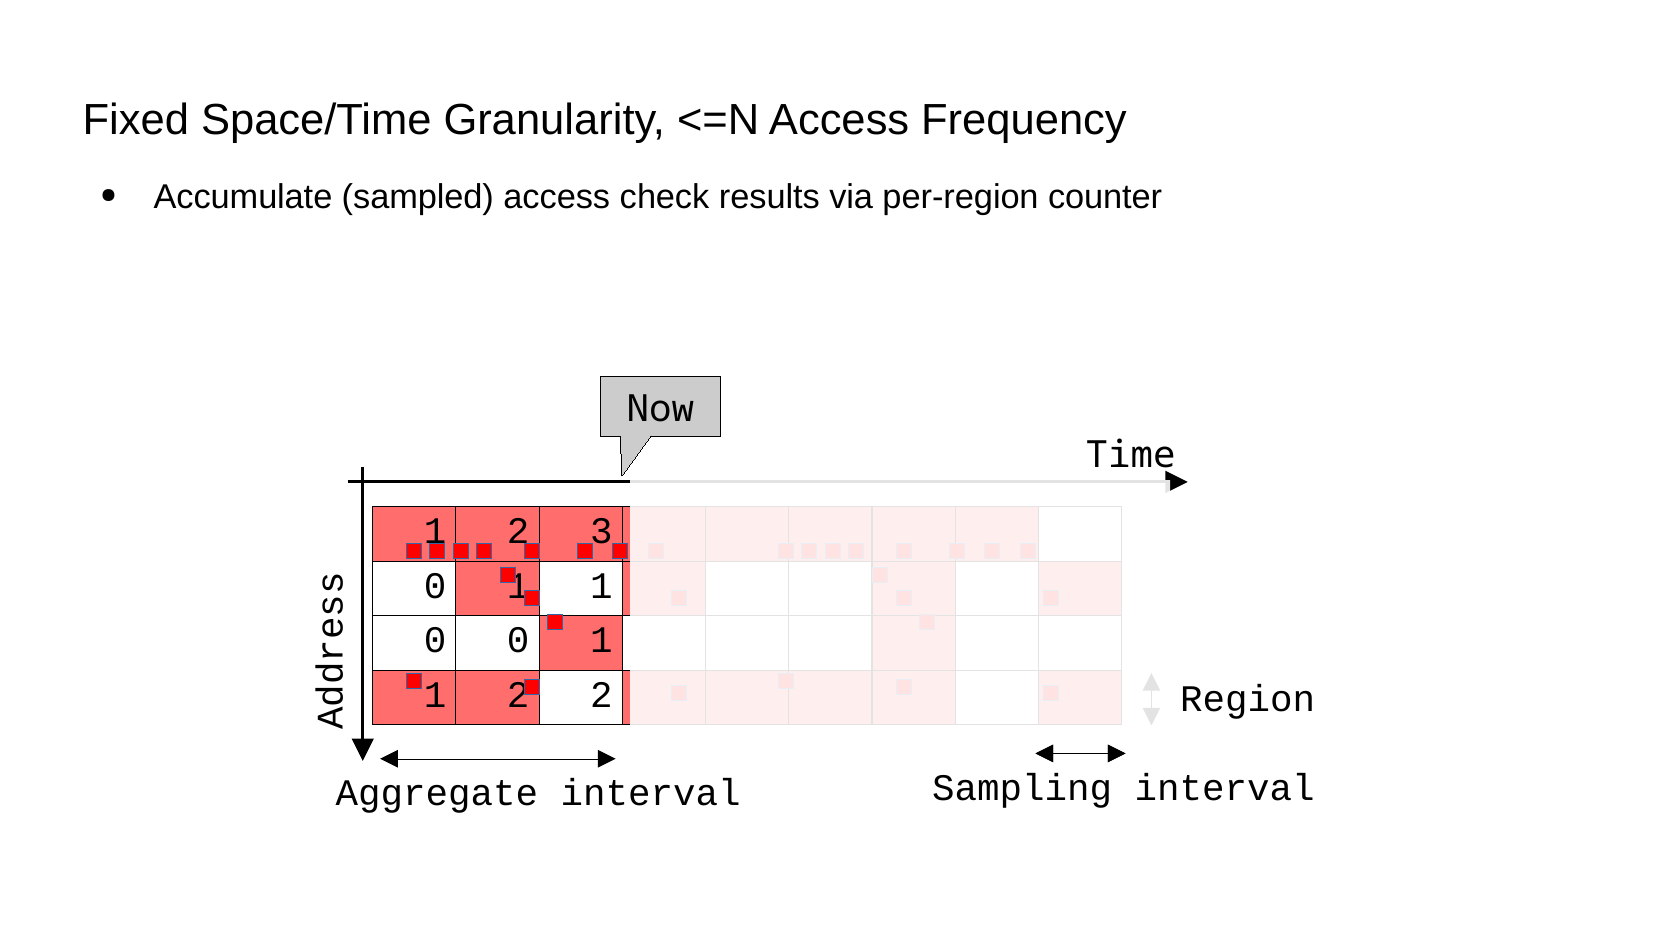

# Fixed Space/Time Granularity, <=N Access Frequency
Accumulate (sampled) access check results via per-region counter
Now
Time
| 1 | 2 | 3 | | | | | | |
| --- | --- | --- | --- | --- | --- | --- | --- | --- |
| 0 | 1 | 1 | | | | | | |
| 0 | 0 | 1 | | | | | | |
| 1 | 2 | 2 | | | | | | |
Address
Region
Sampling interval
Aggregate interval